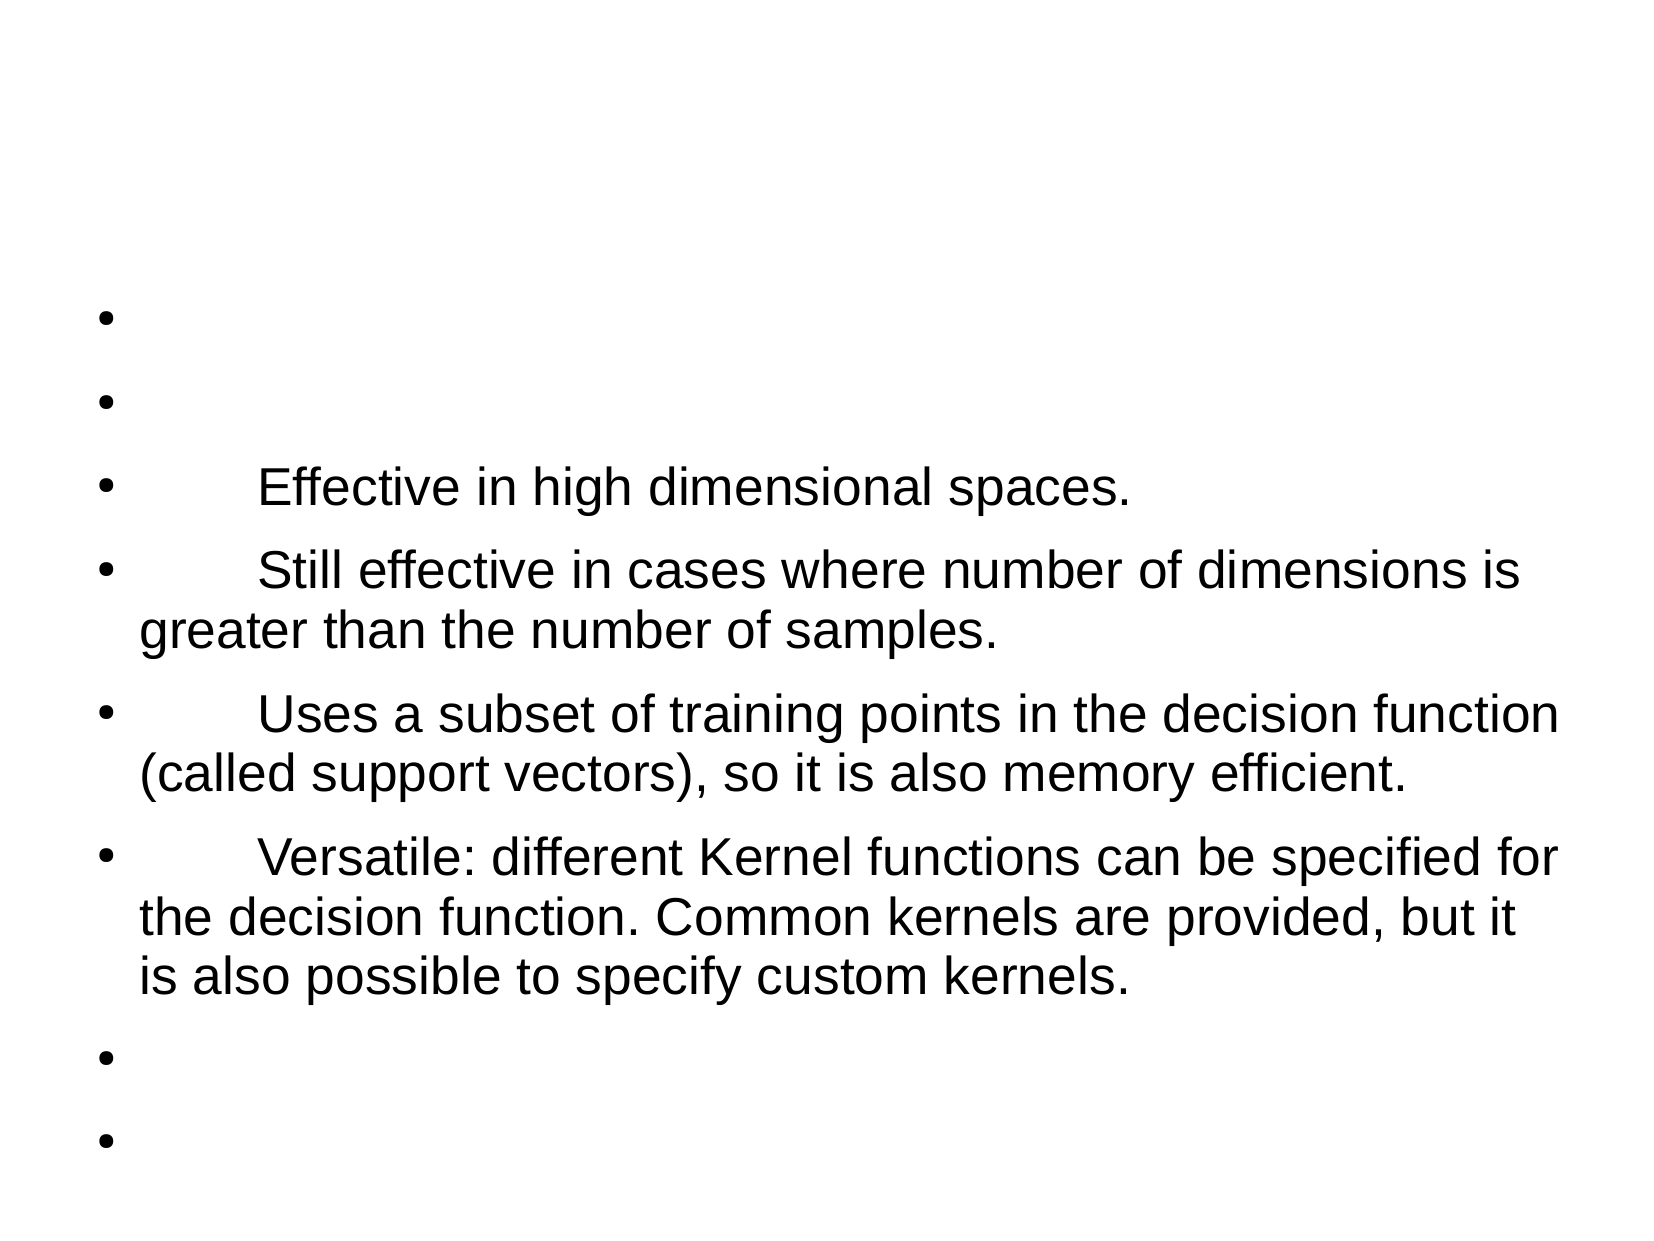

#
 Effective in high dimensional spaces.
 Still effective in cases where number of dimensions is greater than the number of samples.
 Uses a subset of training points in the decision function (called support vectors), so it is also memory efficient.
 Versatile: different Kernel functions can be specified for the decision function. Common kernels are provided, but it is also possible to specify custom kernels.